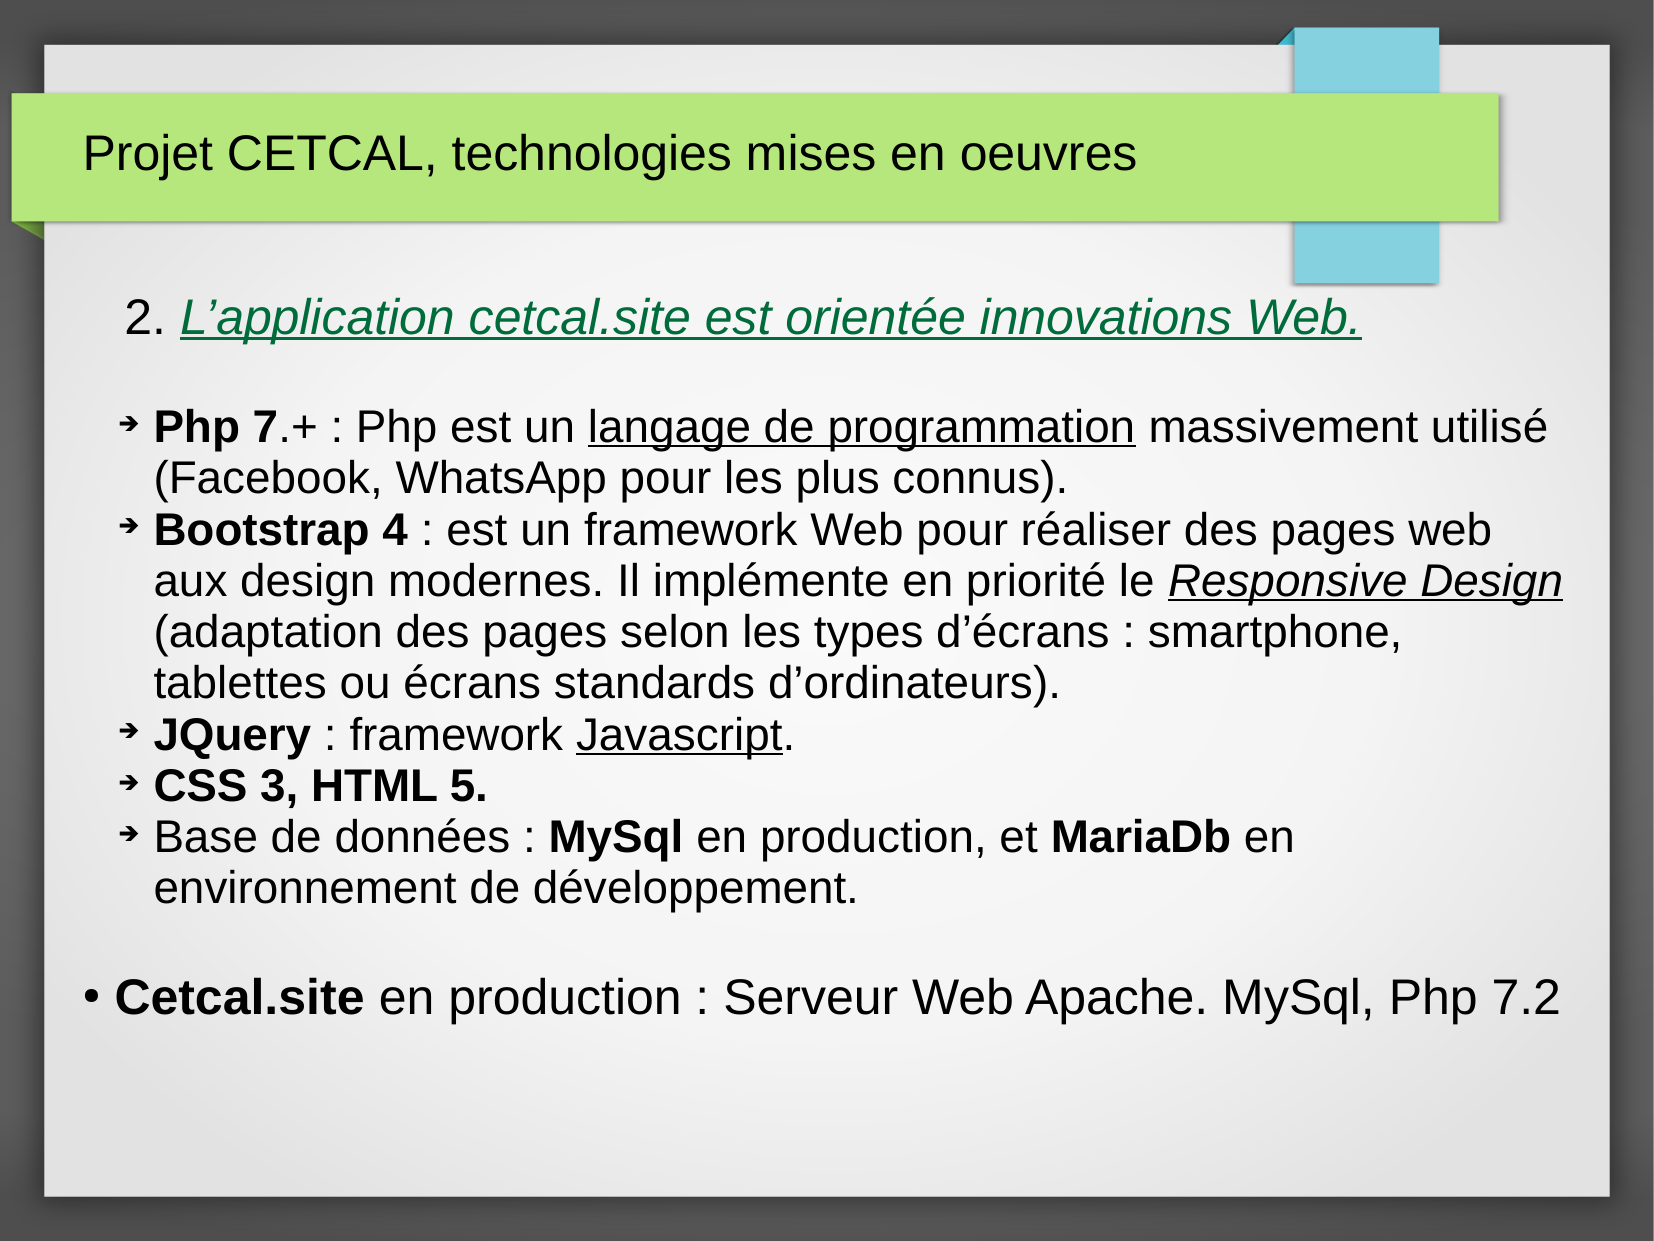

# Projet CETCAL, technologies mises en oeuvres
2. L’application cetcal.site est orientée innovations Web.
Php 7.+ : Php est un langage de programmation massivement utilisé (Facebook, WhatsApp pour les plus connus).
Bootstrap 4 : est un framework Web pour réaliser des pages web aux design modernes. Il implémente en priorité le Responsive Design (adaptation des pages selon les types d’écrans : smartphone, tablettes ou écrans standards d’ordinateurs).
JQuery : framework Javascript.
CSS 3, HTML 5.
Base de données : MySql en production, et MariaDb en environnement de développement.
 Cetcal.site en production : Serveur Web Apache. MySql, Php 7.2